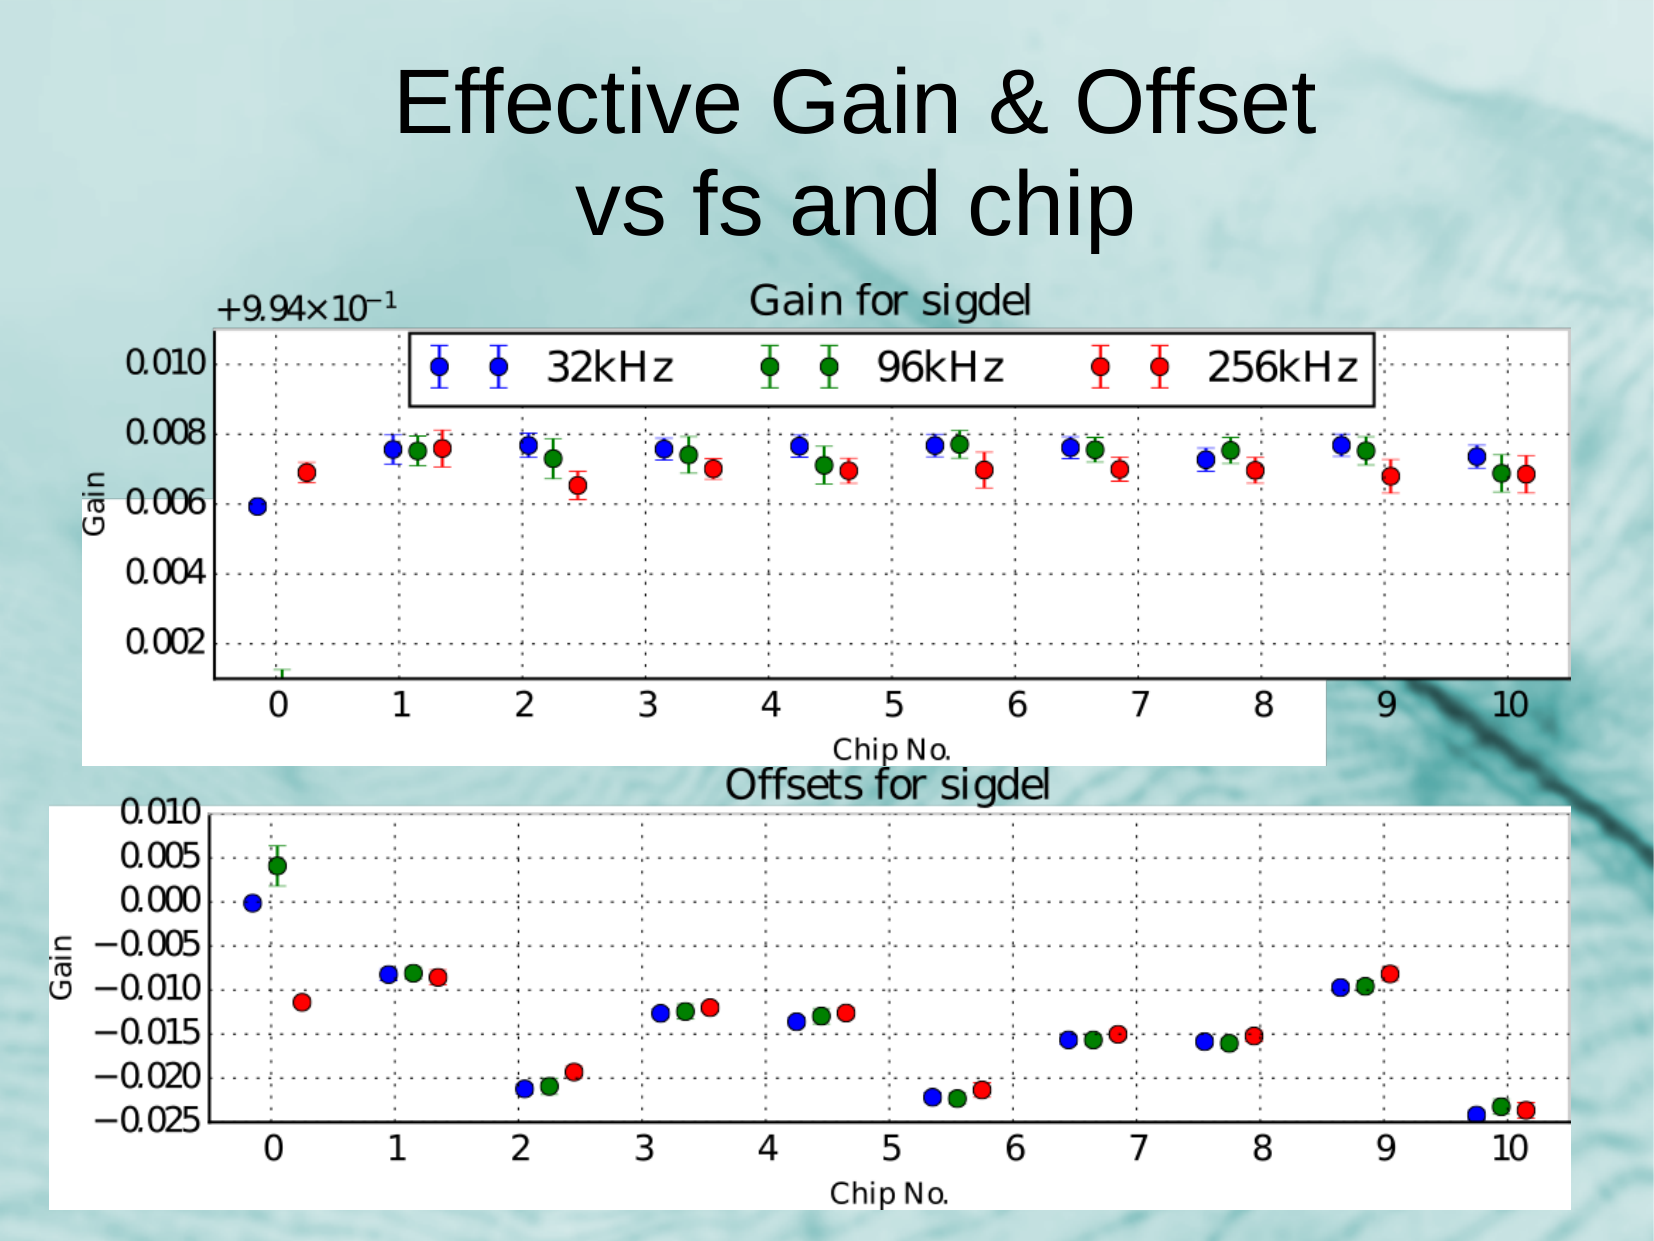

# Effective Gain & Offset vs fs and chip